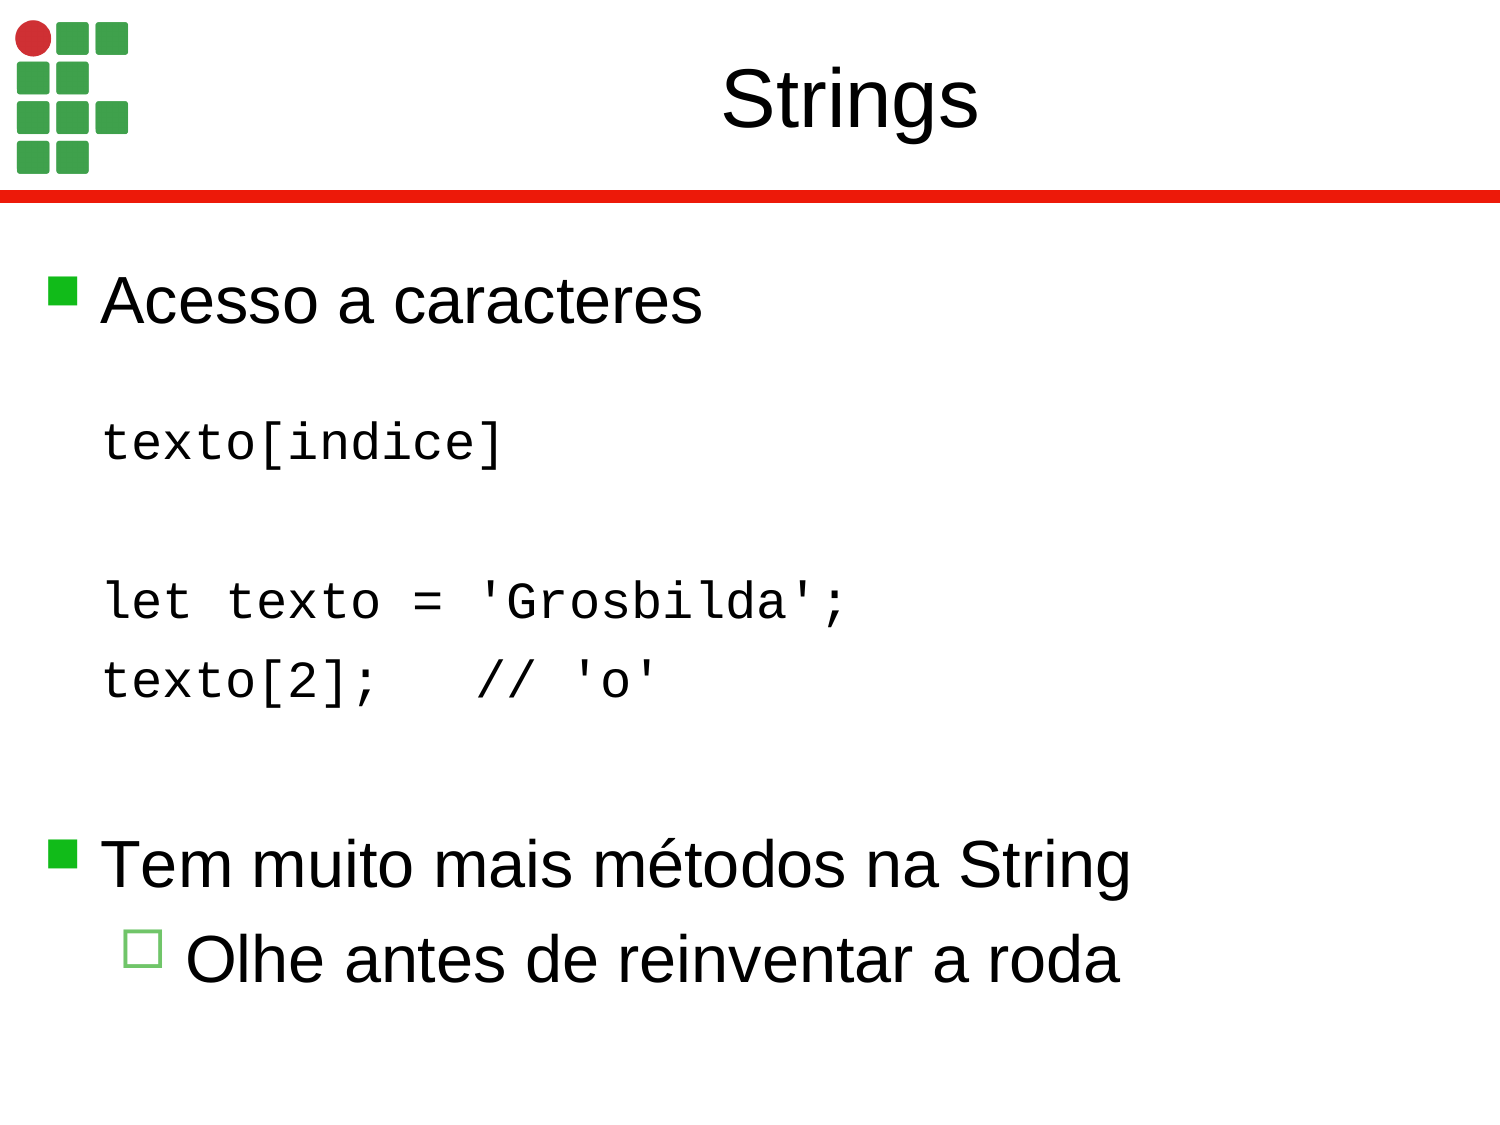

# Strings
Acesso a caracteres
texto[indice]
let texto = 'Grosbilda';
texto[2]; // 'o'
Tem muito mais métodos na String
 Olhe antes de reinventar a roda